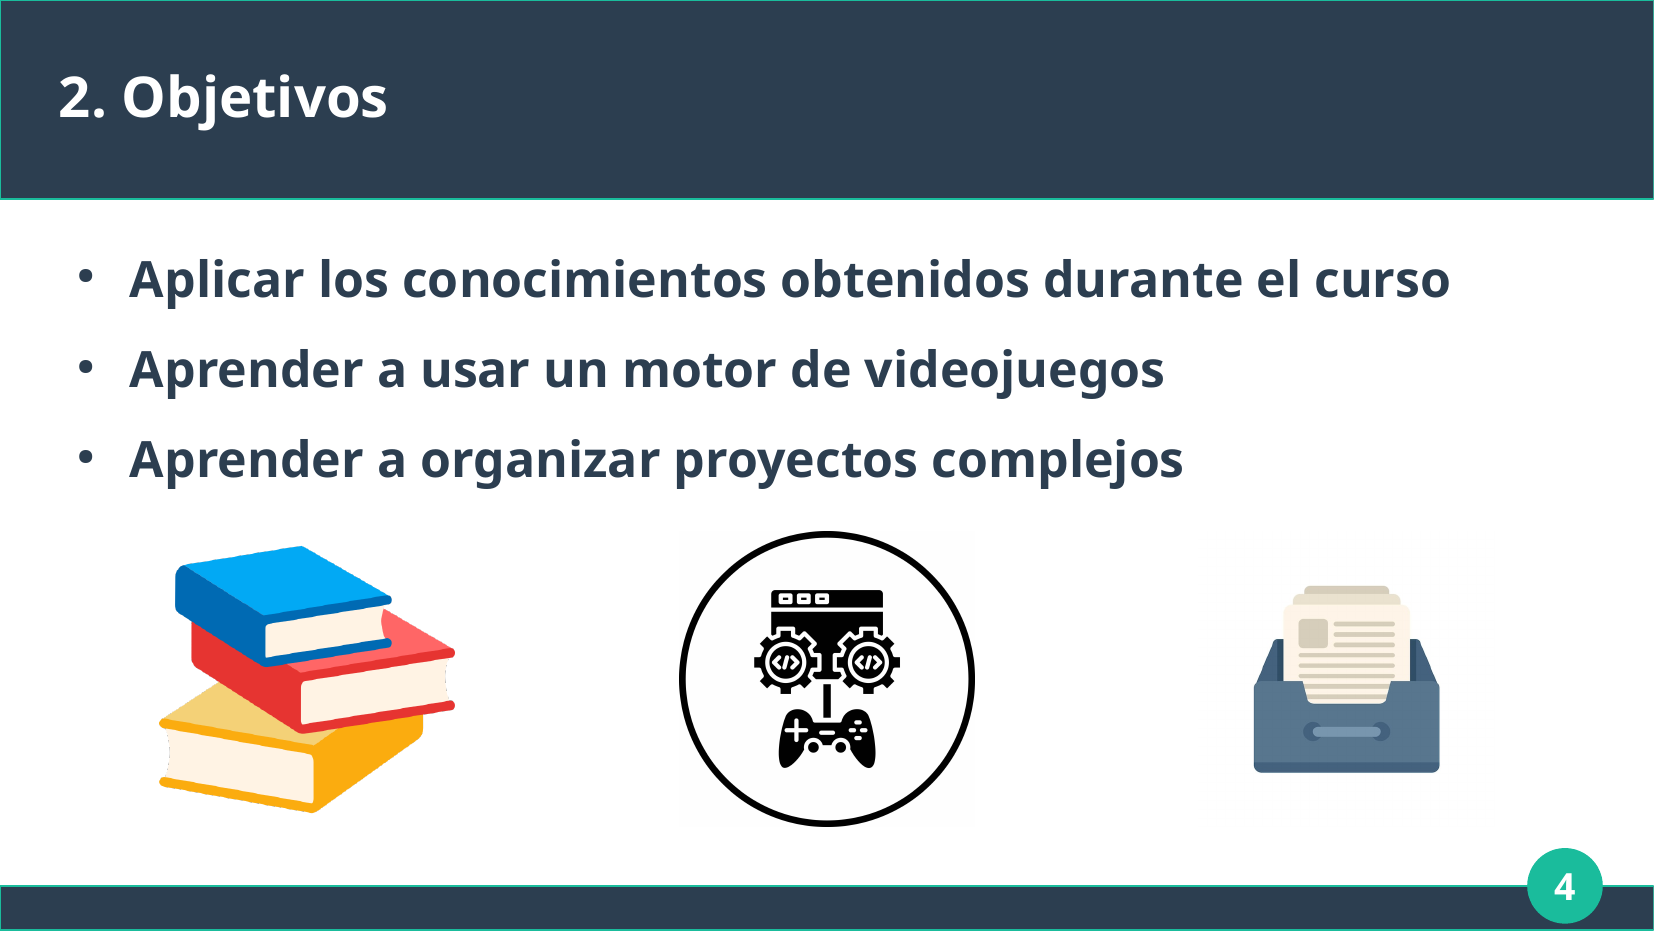

# 2. Objetivos
Aplicar los conocimientos obtenidos durante el curso
Aprender a usar un motor de videojuegos
Aprender a organizar proyectos complejos
4